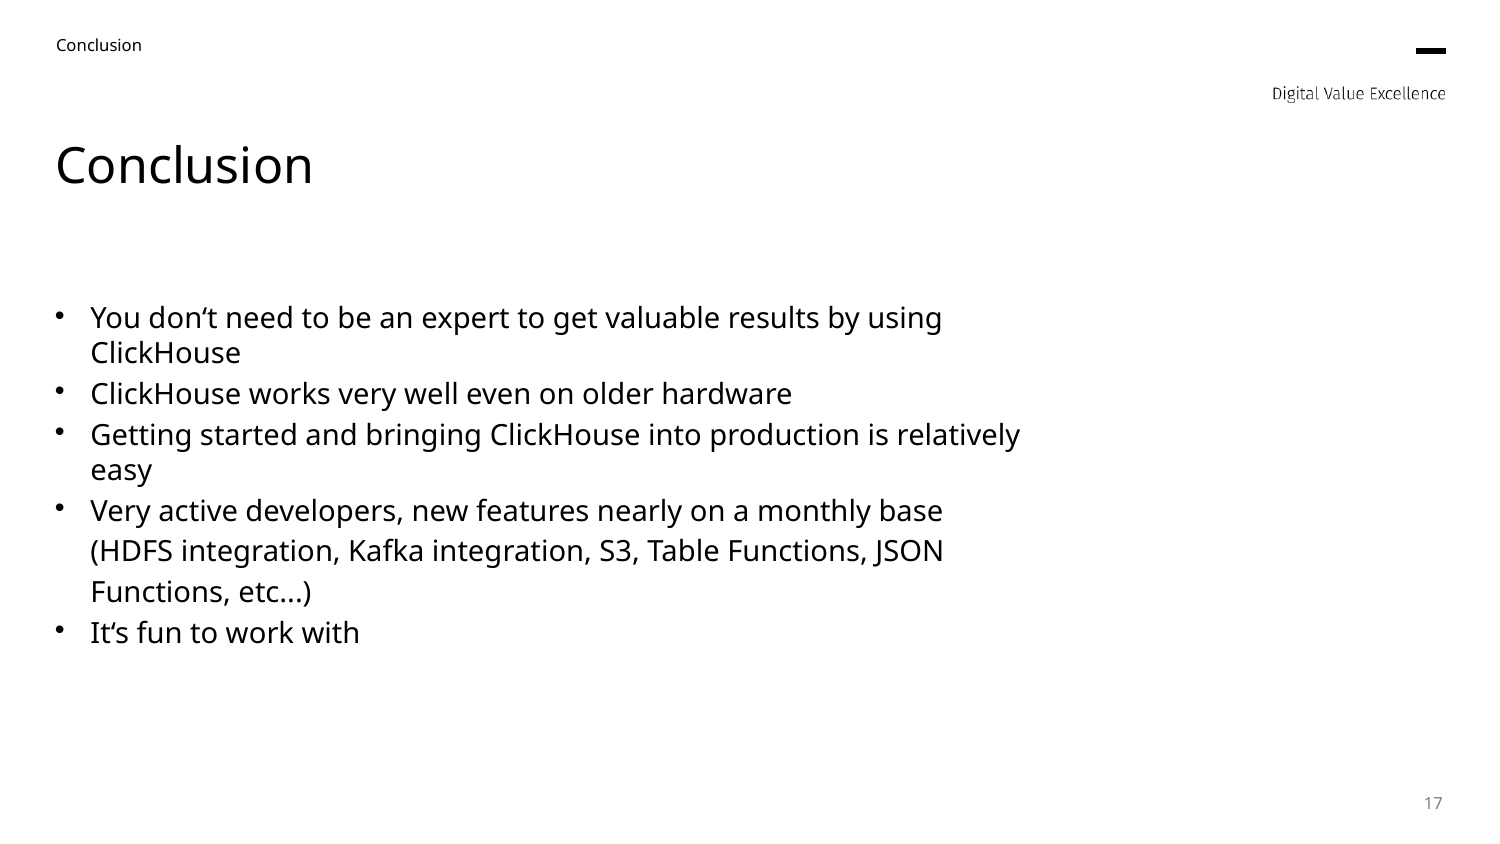

Conclusion
Conclusion
You don‘t need to be an expert to get valuable results by using ClickHouse
ClickHouse works very well even on older hardware
Getting started and bringing ClickHouse into production is relatively easy
Very active developers, new features nearly on a monthly base
(HDFS integration, Kafka integration, S3, Table Functions, JSON
Functions, etc...)
It‘s fun to work with